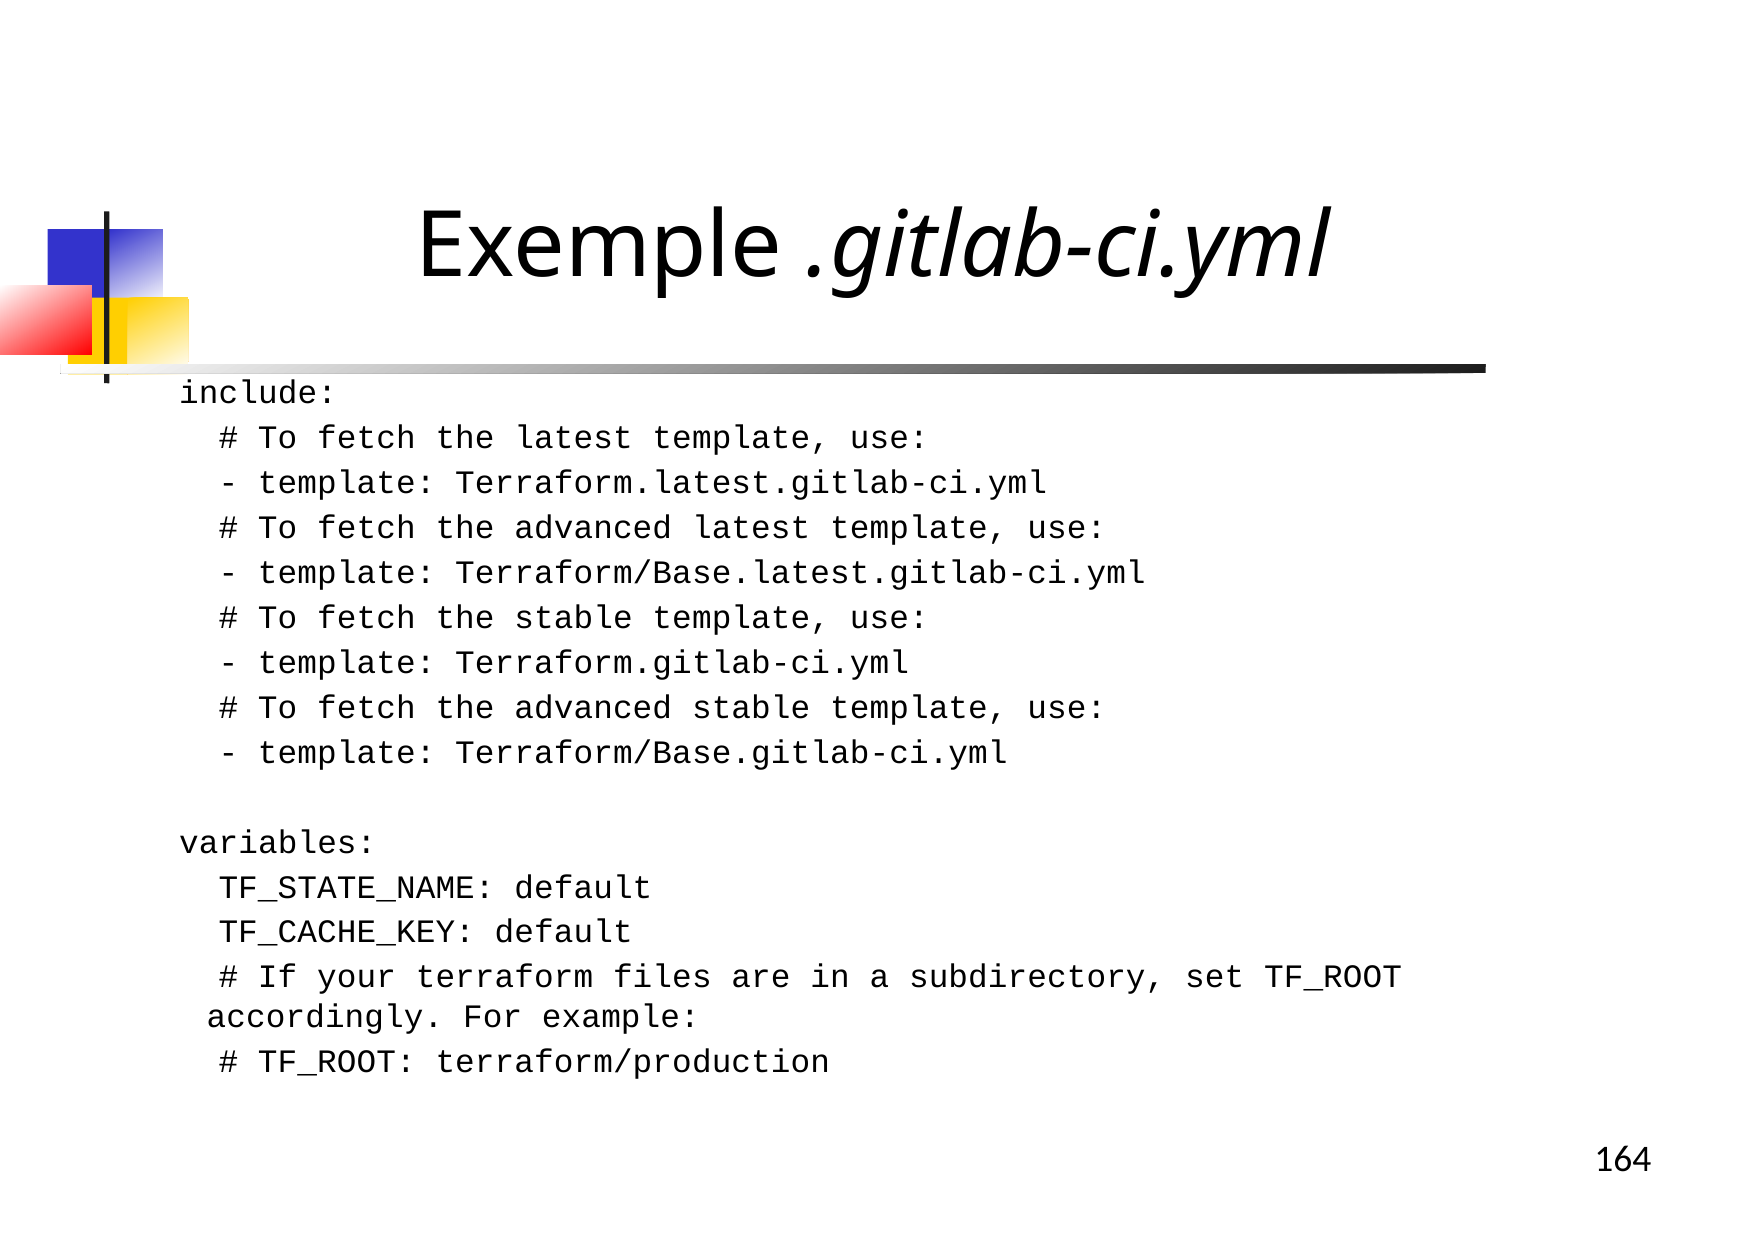

# Exemple .gitlab-ci.yml
include:
 # To fetch the latest template, use:
 - template: Terraform.latest.gitlab-ci.yml
 # To fetch the advanced latest template, use:
 - template: Terraform/Base.latest.gitlab-ci.yml
 # To fetch the stable template, use:
 - template: Terraform.gitlab-ci.yml
 # To fetch the advanced stable template, use:
 - template: Terraform/Base.gitlab-ci.yml
variables:
 TF_STATE_NAME: default
 TF_CACHE_KEY: default
 # If your terraform files are in a subdirectory, set TF_ROOT accordingly. For example:
 # TF_ROOT: terraform/production